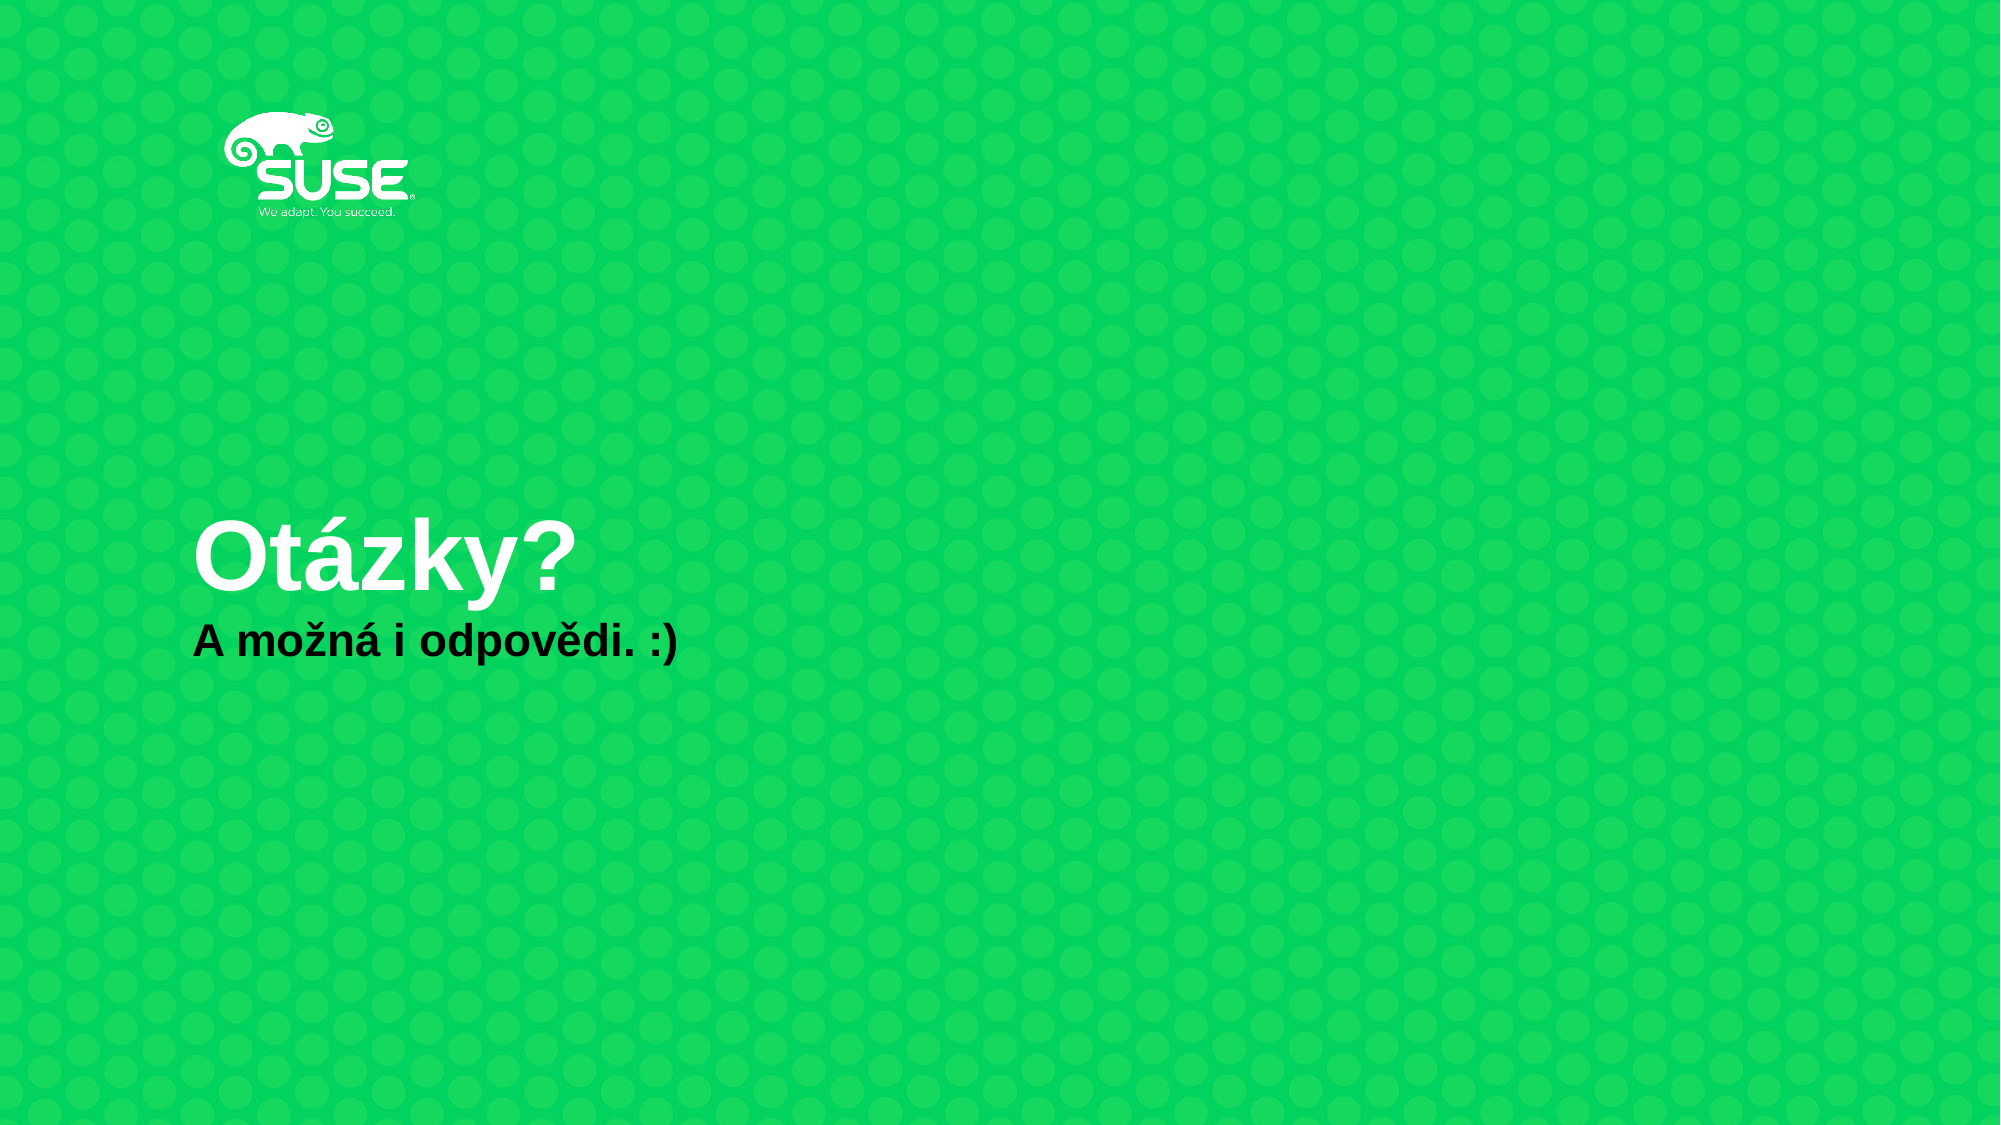

# Otázky? A možná i odpovědi. :)